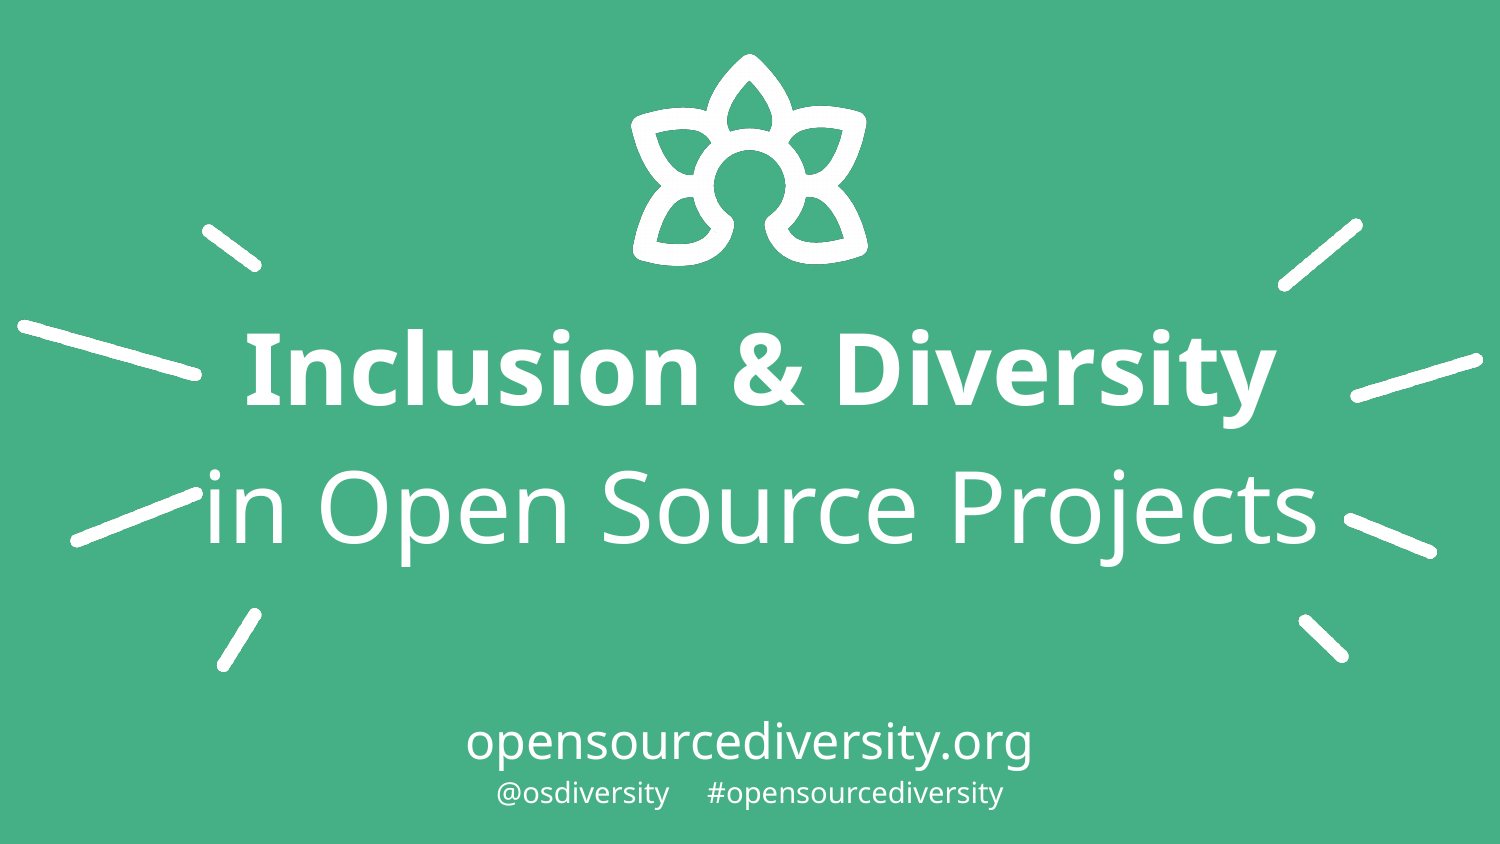

# Inclusion & Diversity in Open Source Projects
opensourcediversity.org
@osdiversity #opensourcediversity